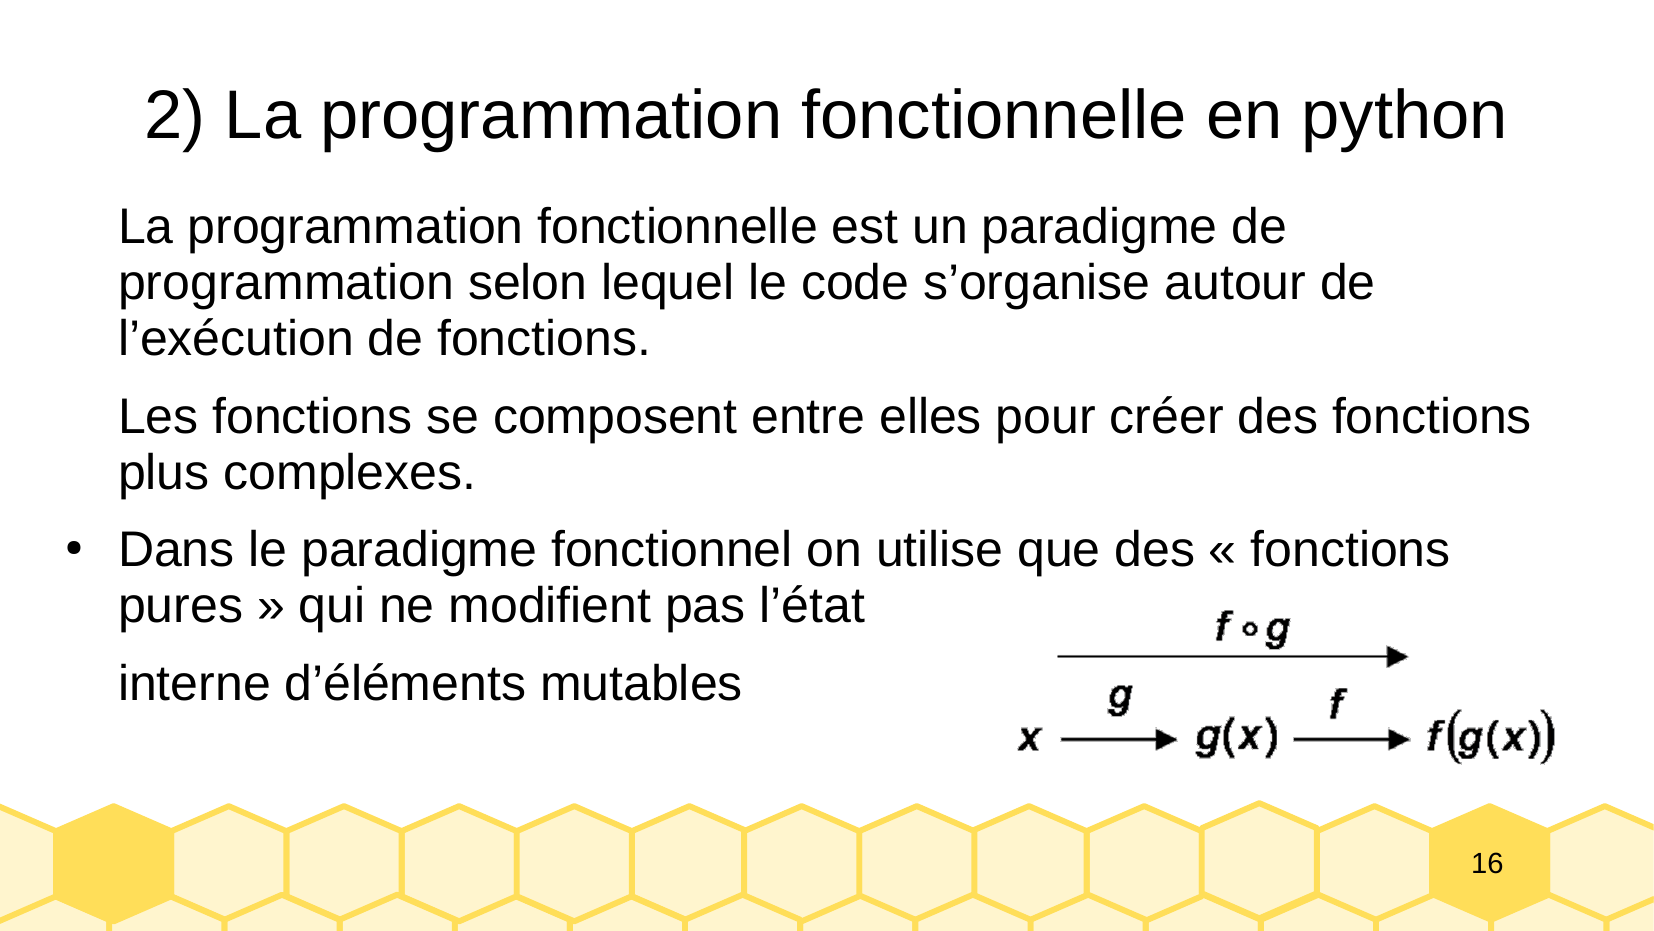

# 2) La programmation fonctionnelle en python
La programmation fonctionnelle est un paradigme de programmation selon lequel le code s’organise autour de l’exécution de fonctions.
Les fonctions se composent entre elles pour créer des fonctions plus complexes.
Dans le paradigme fonctionnel on utilise que des « fonctions pures » qui ne modifient pas l’état
interne d’éléments mutables